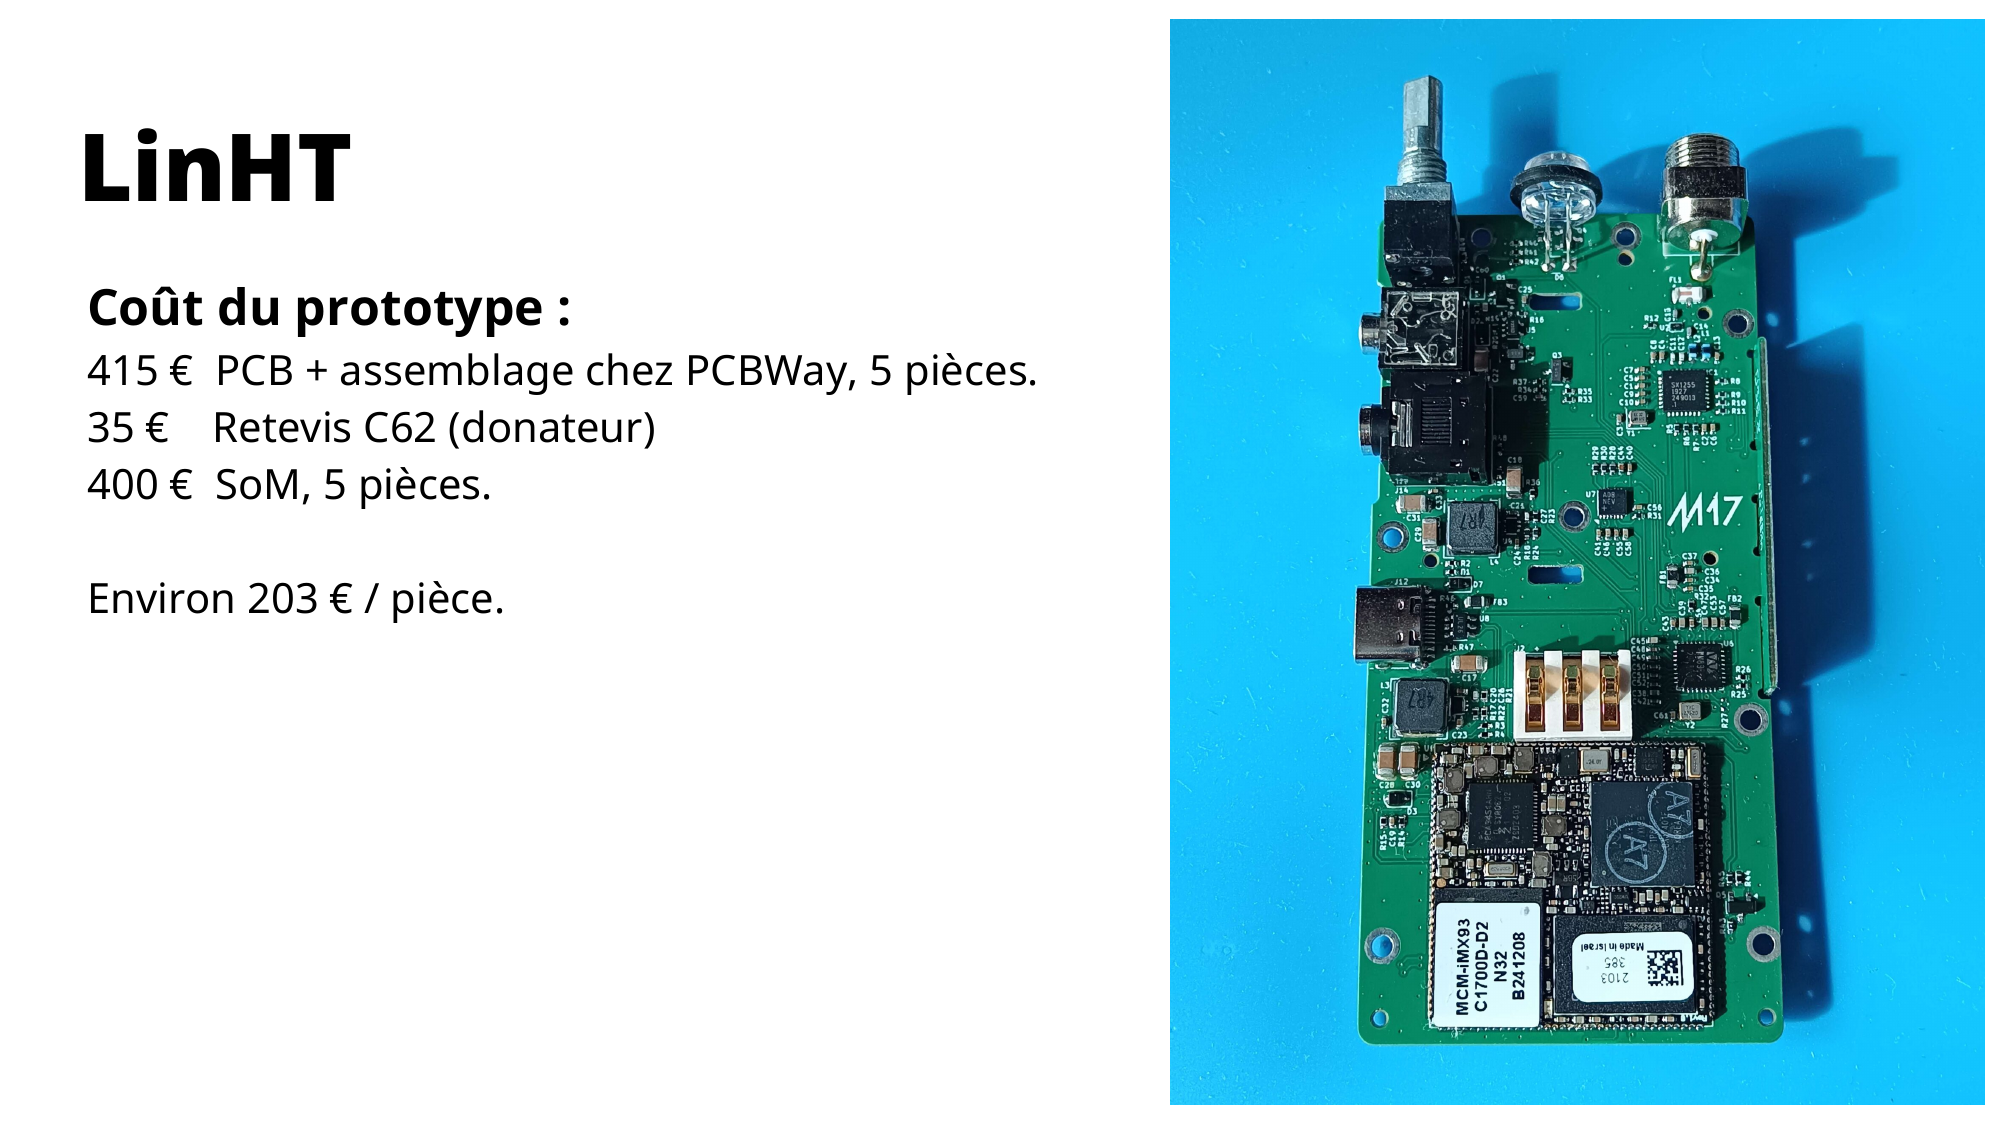

LinHT
Coût du prototype :
415 € PCB + assemblage chez PCBWay, 5 pièces.
35 € Retevis C62 (donateur)
400 € SoM, 5 pièces.
Environ 203 € / pièce.